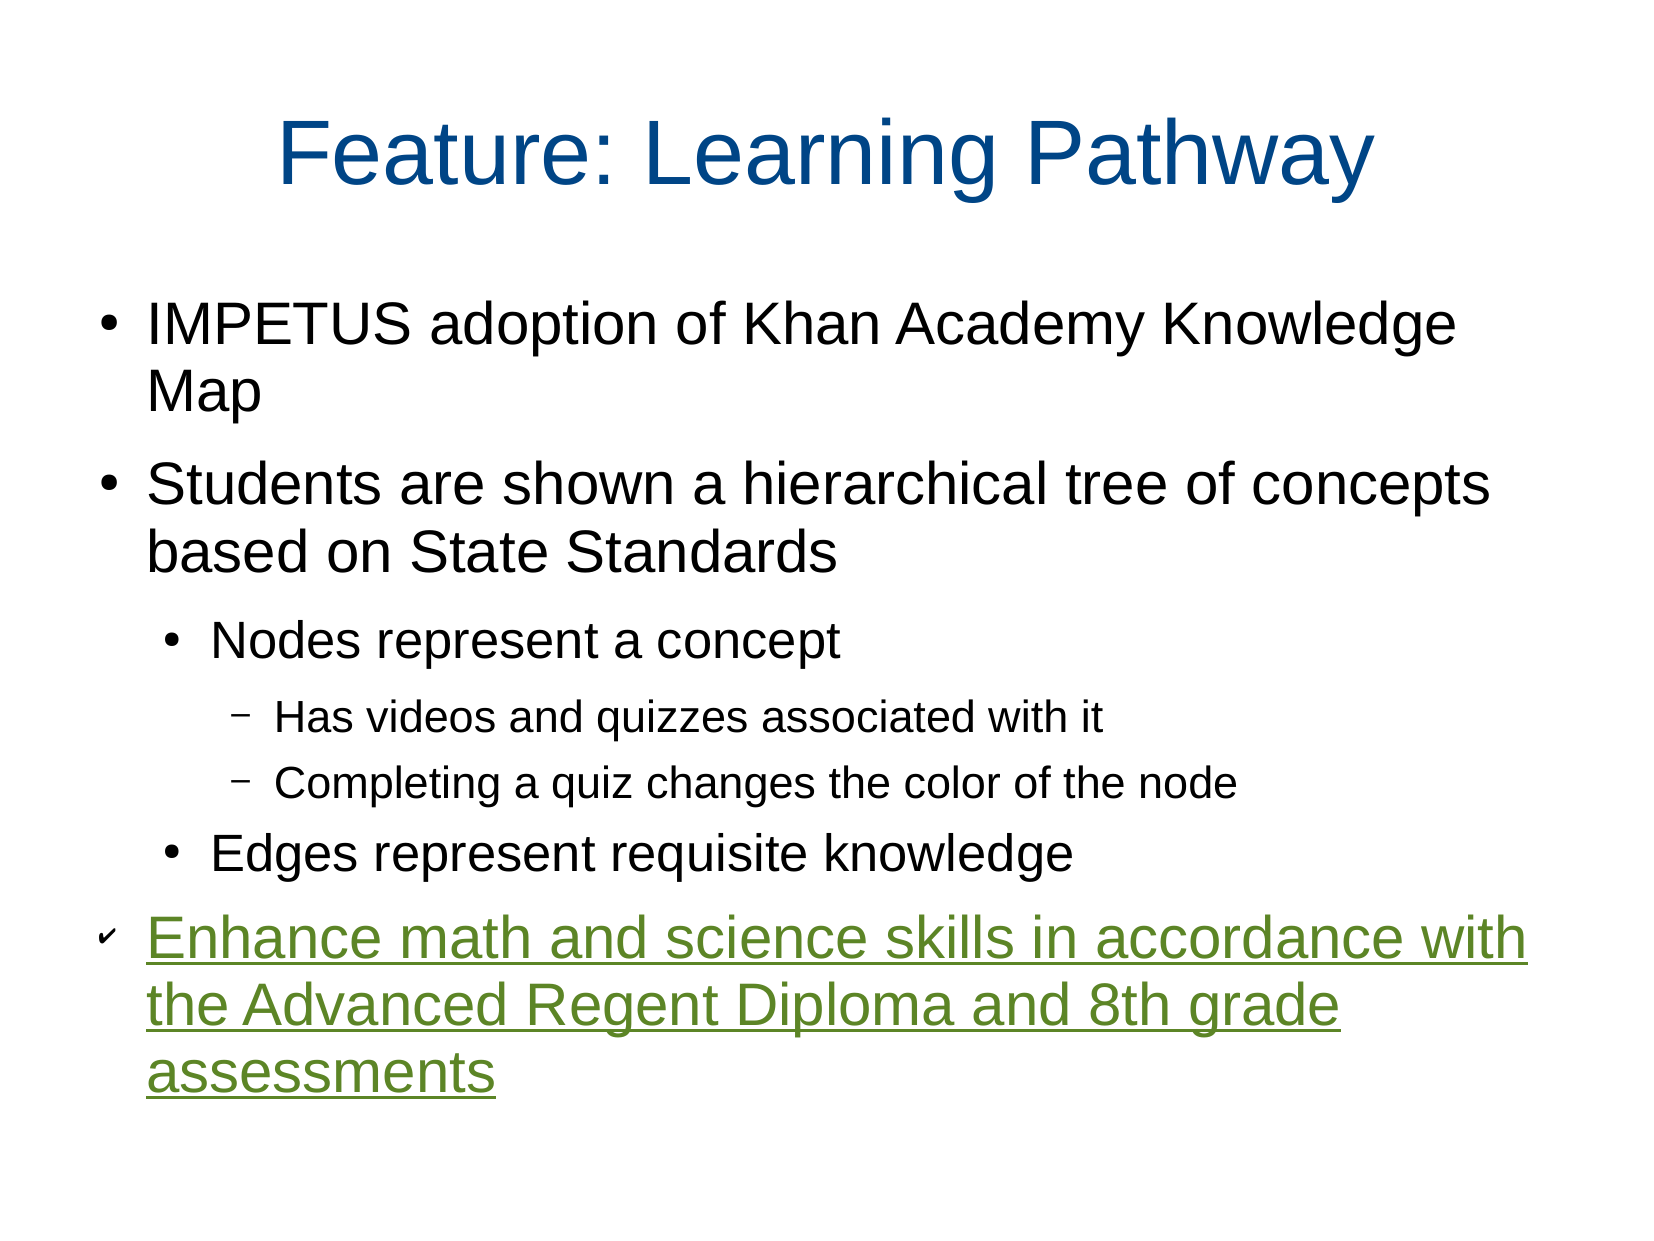

# Feature: Learning Pathway
IMPETUS adoption of Khan Academy Knowledge Map
Students are shown a hierarchical tree of concepts based on State Standards
Nodes represent a concept
Has videos and quizzes associated with it
Completing a quiz changes the color of the node
Edges represent requisite knowledge
Enhance math and science skills in accordance with the Advanced Regent Diploma and 8th grade assessments